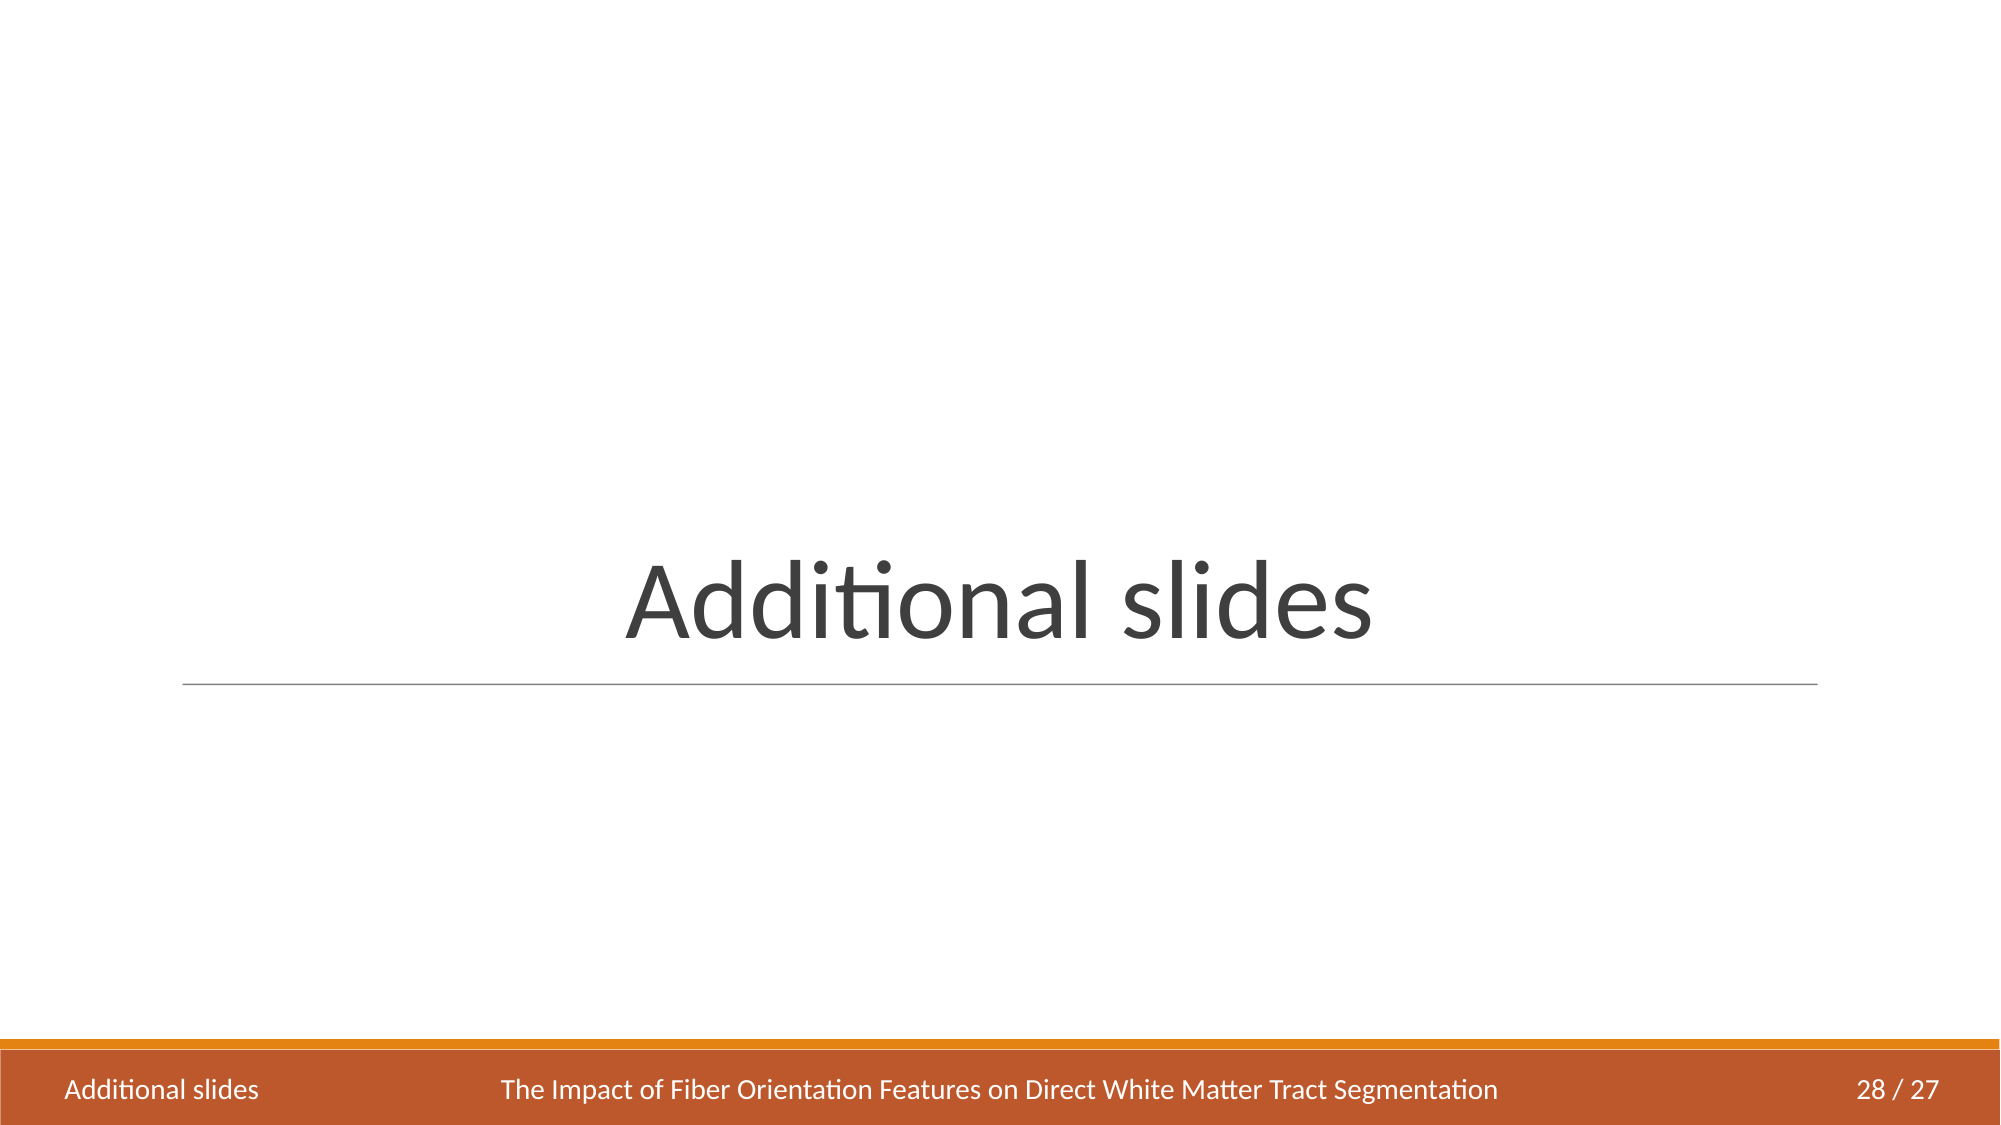

# Additional slides
Additional slides
The Impact of Fiber Orientation Features on Direct White Matter Tract Segmentation